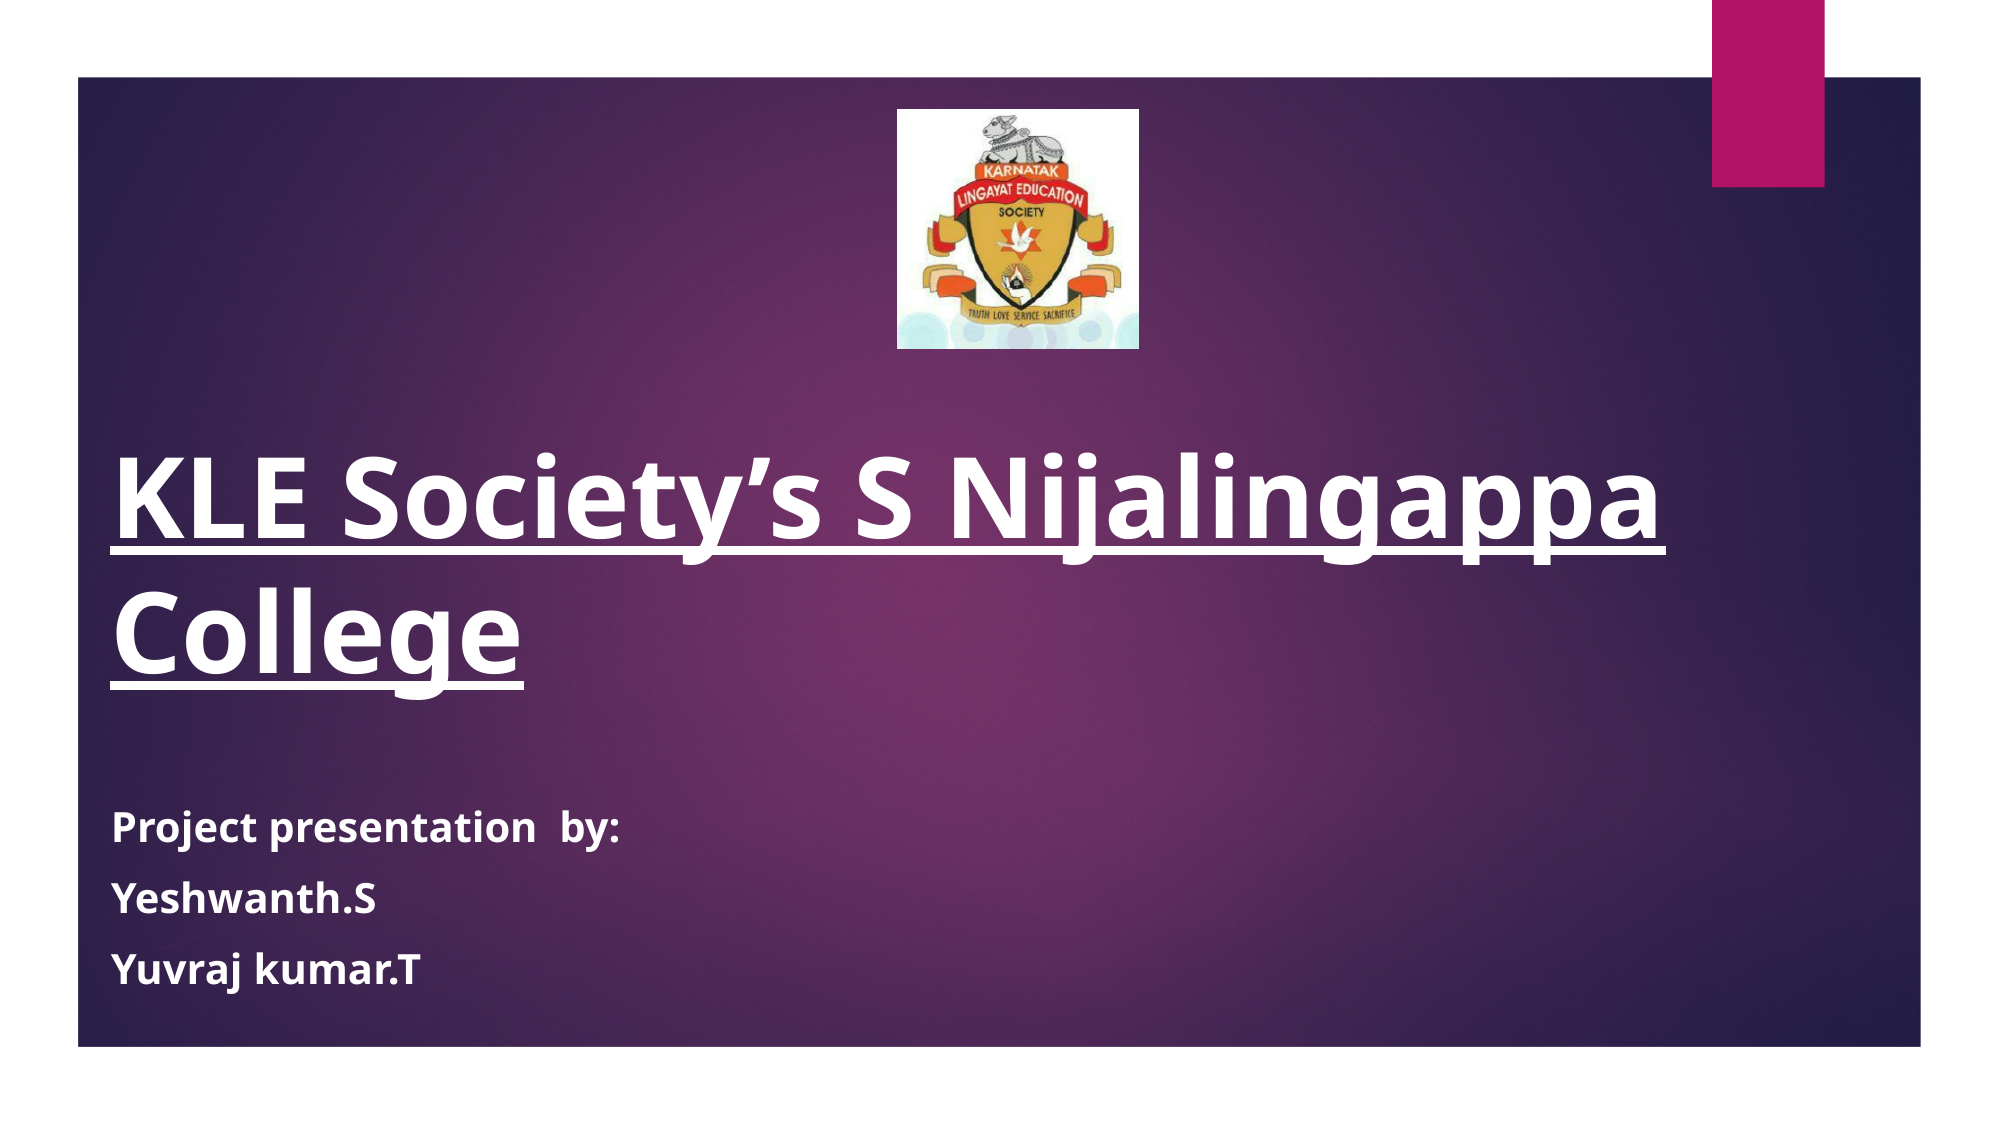

KLE Society’s S Nijalingappa College
Project presentation by:
Yeshwanth.S
Yuvraj kumar.T